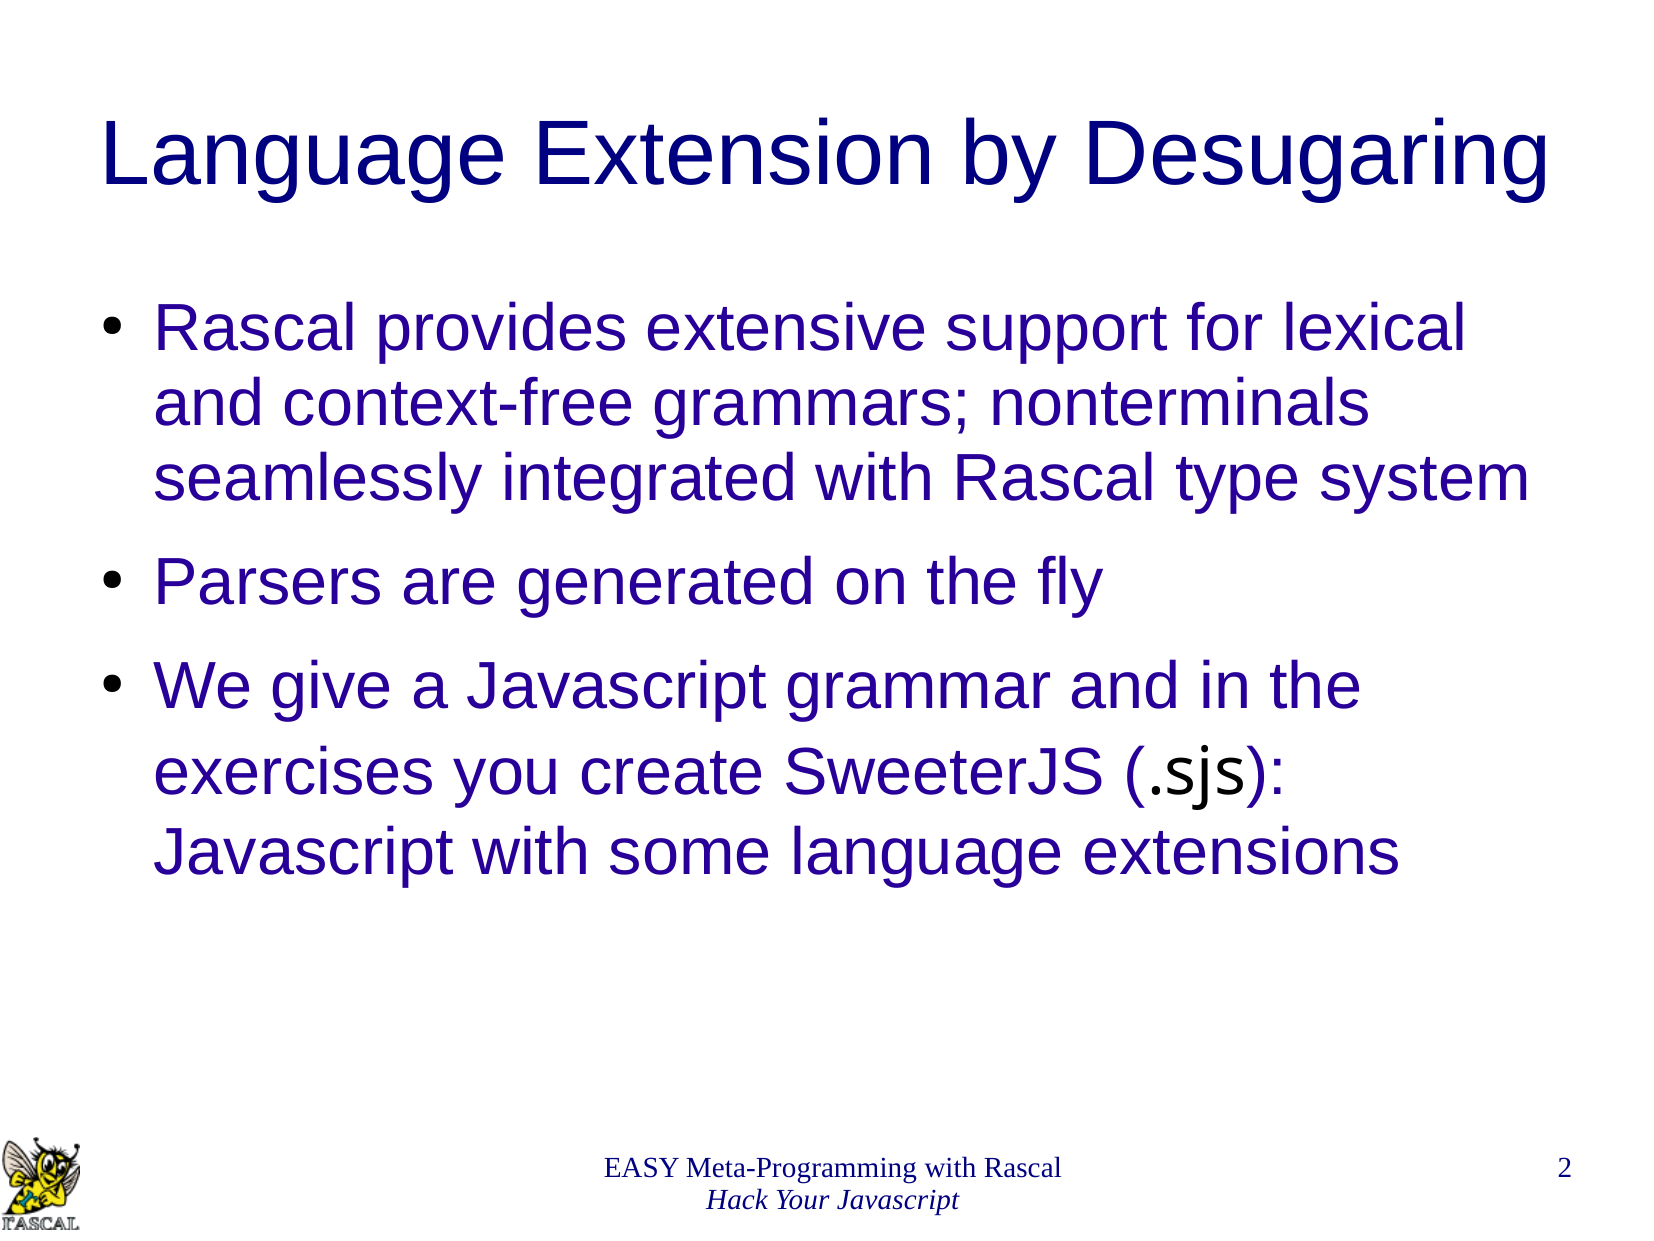

# Language Extension by Desugaring
Rascal provides extensive support for lexical and context-free grammars; nonterminals seamlessly integrated with Rascal type system
Parsers are generated on the fly
We give a Javascript grammar and in the exercises you create SweeterJS (.sjs): Javascript with some language extensions
2